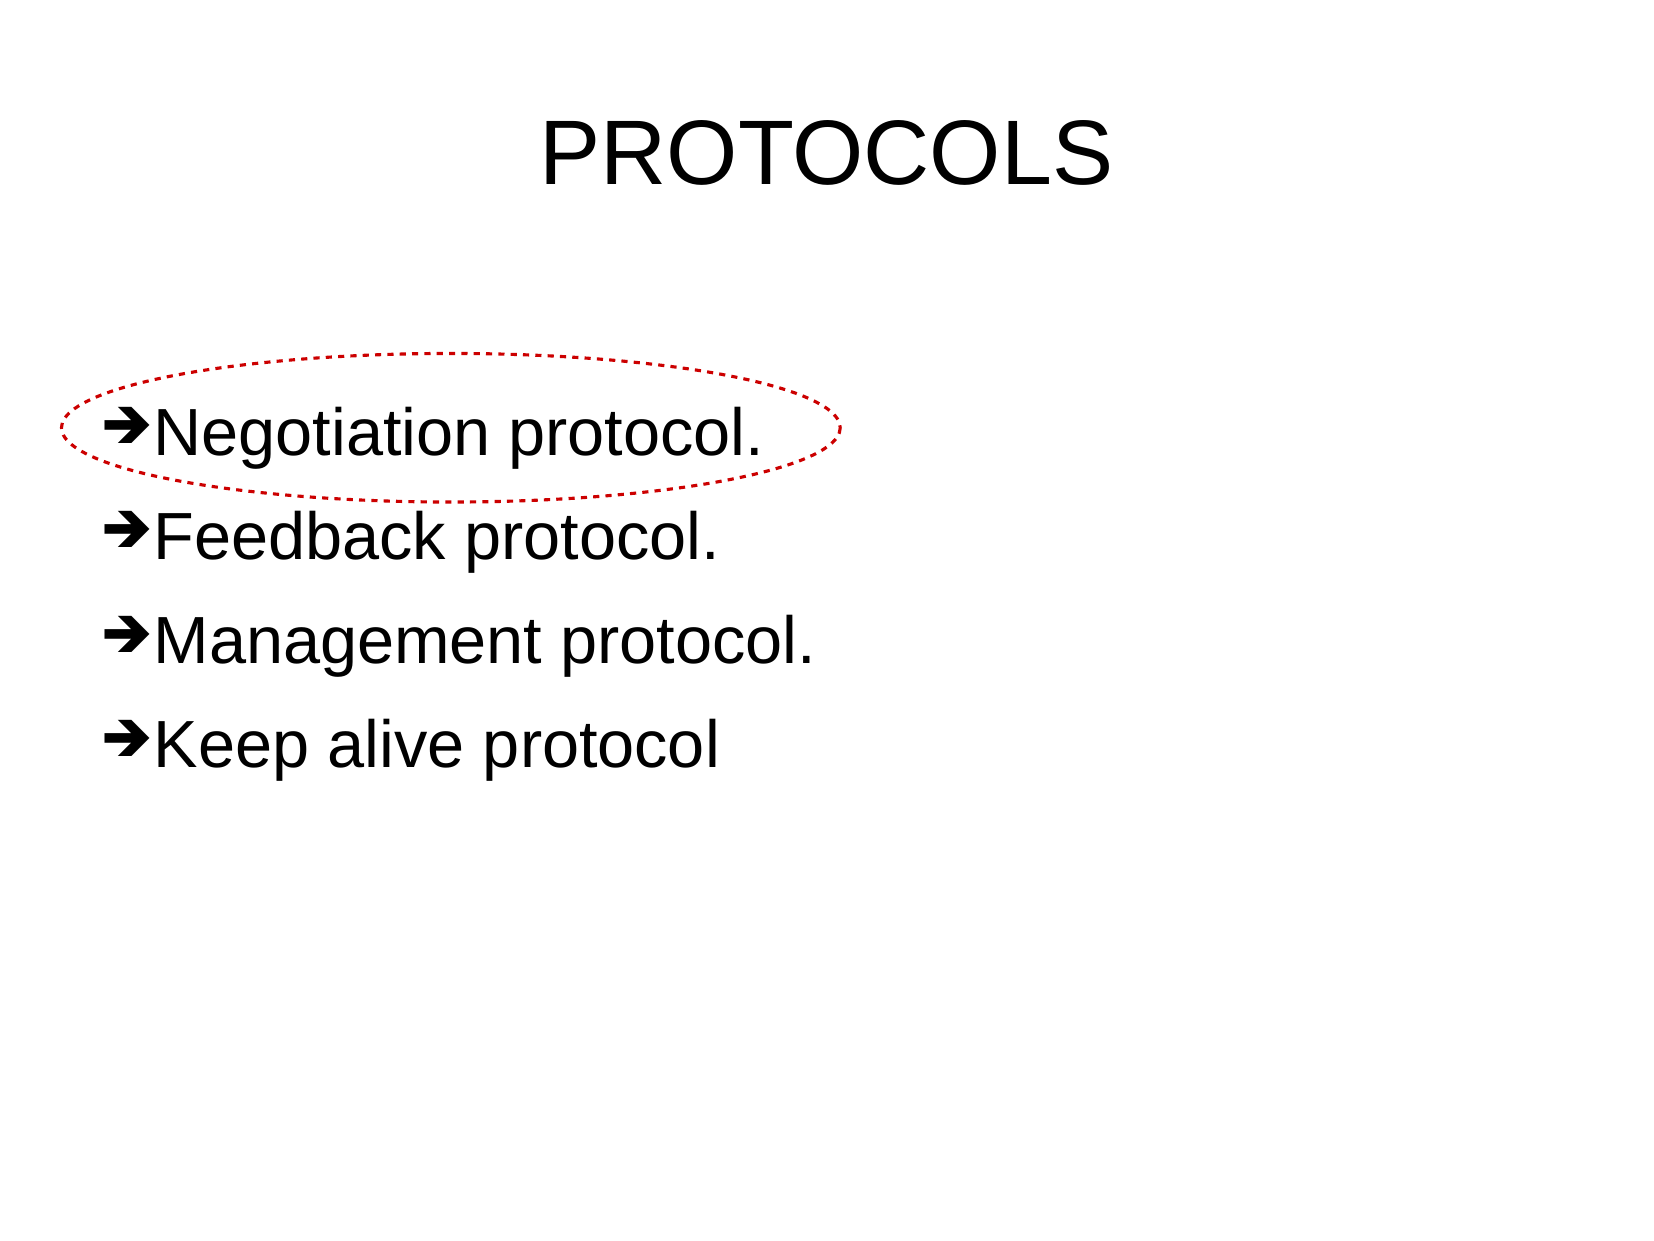

# PROTOCOLS
Negotiation protocol.
Feedback protocol.
Management protocol.
Keep alive protocol